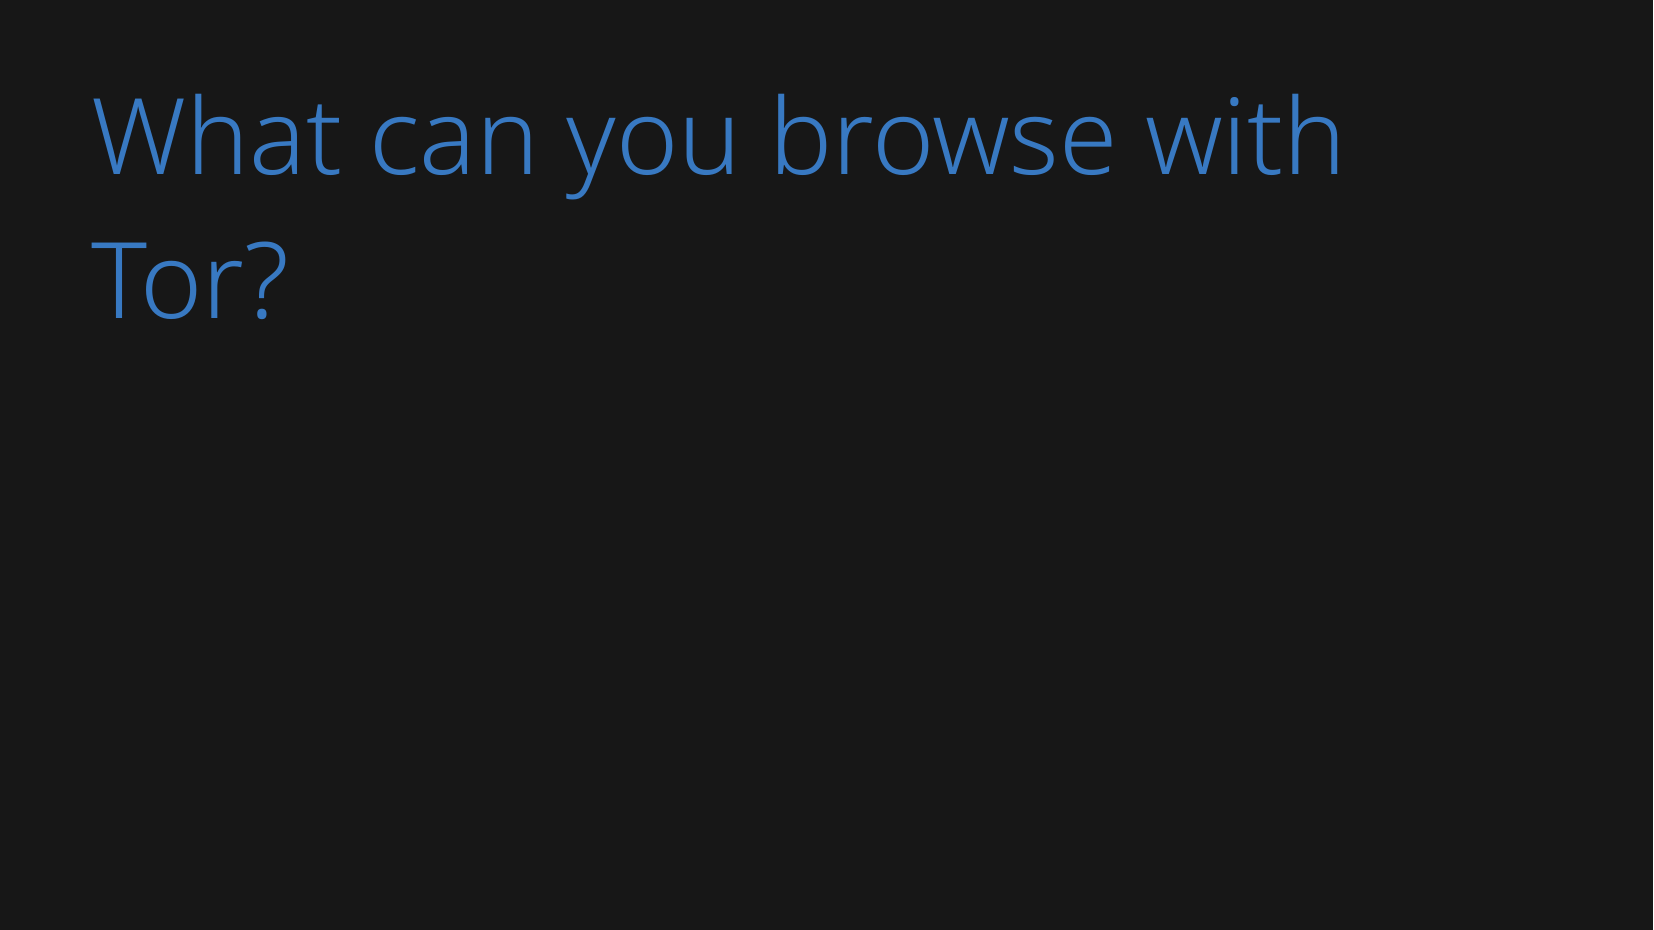

# What can you browse with Tor?